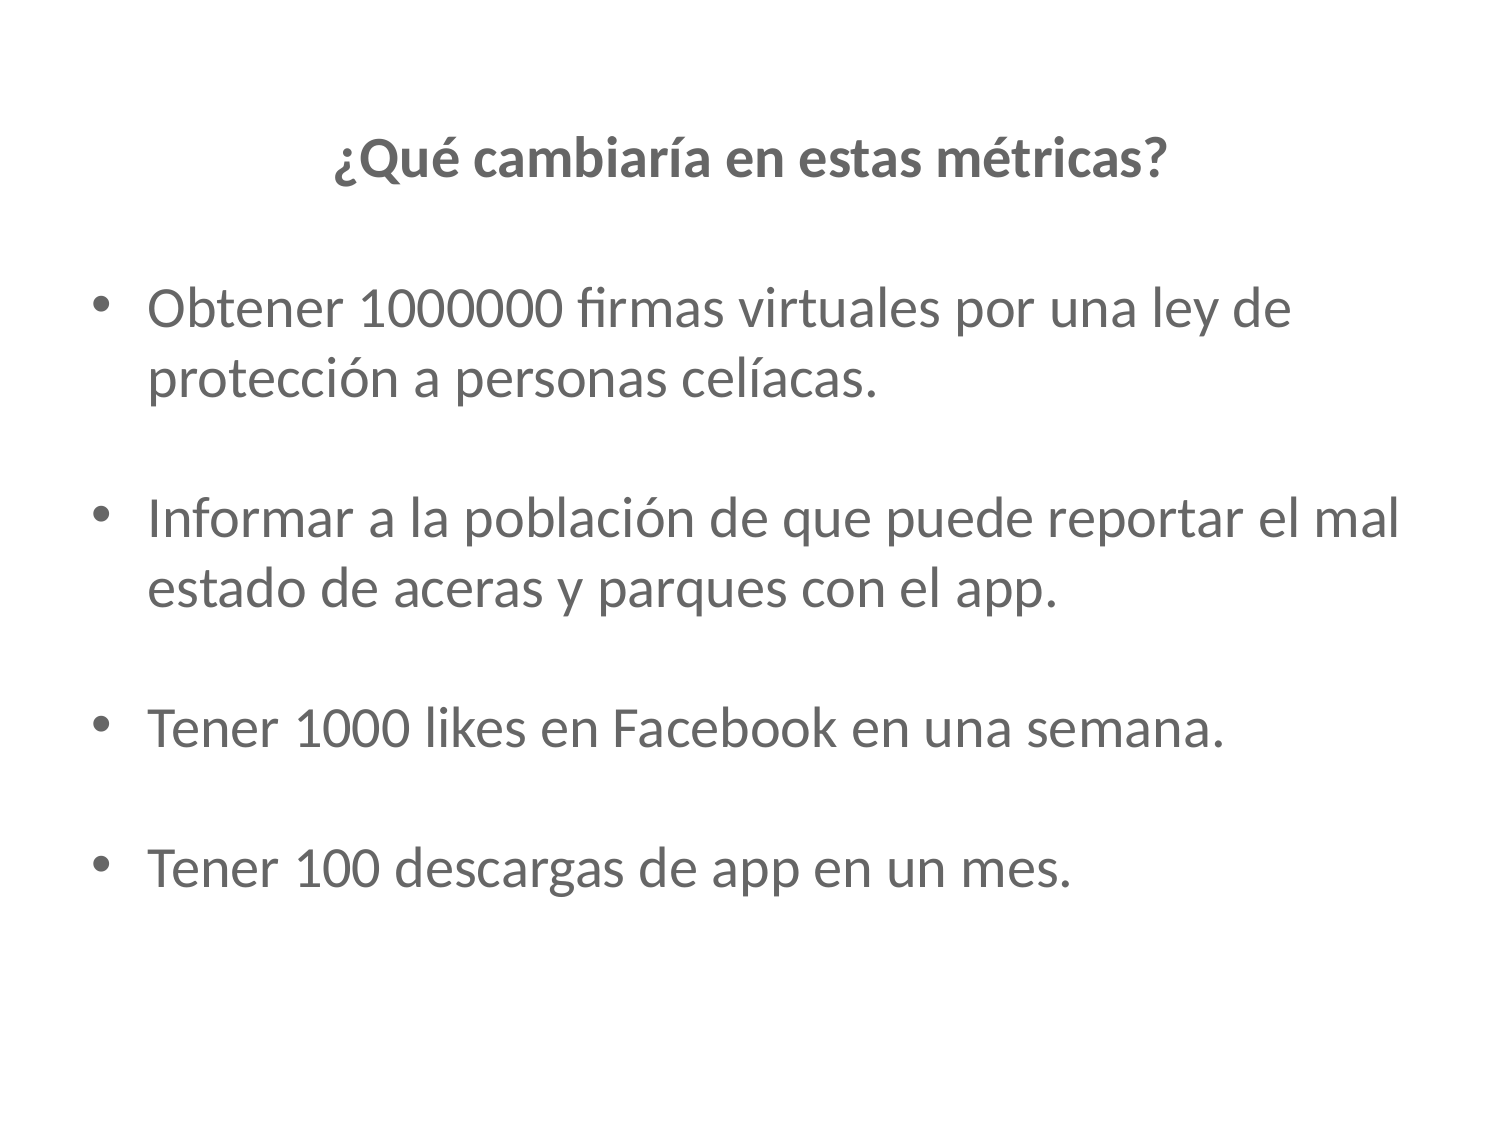

¿Qué cambiaría en estas métricas?
Obtener 1000000 firmas virtuales por una ley de protección a personas celíacas.
Informar a la población de que puede reportar el mal estado de aceras y parques con el app.
Tener 1000 likes en Facebook en una semana.
Tener 100 descargas de app en un mes.